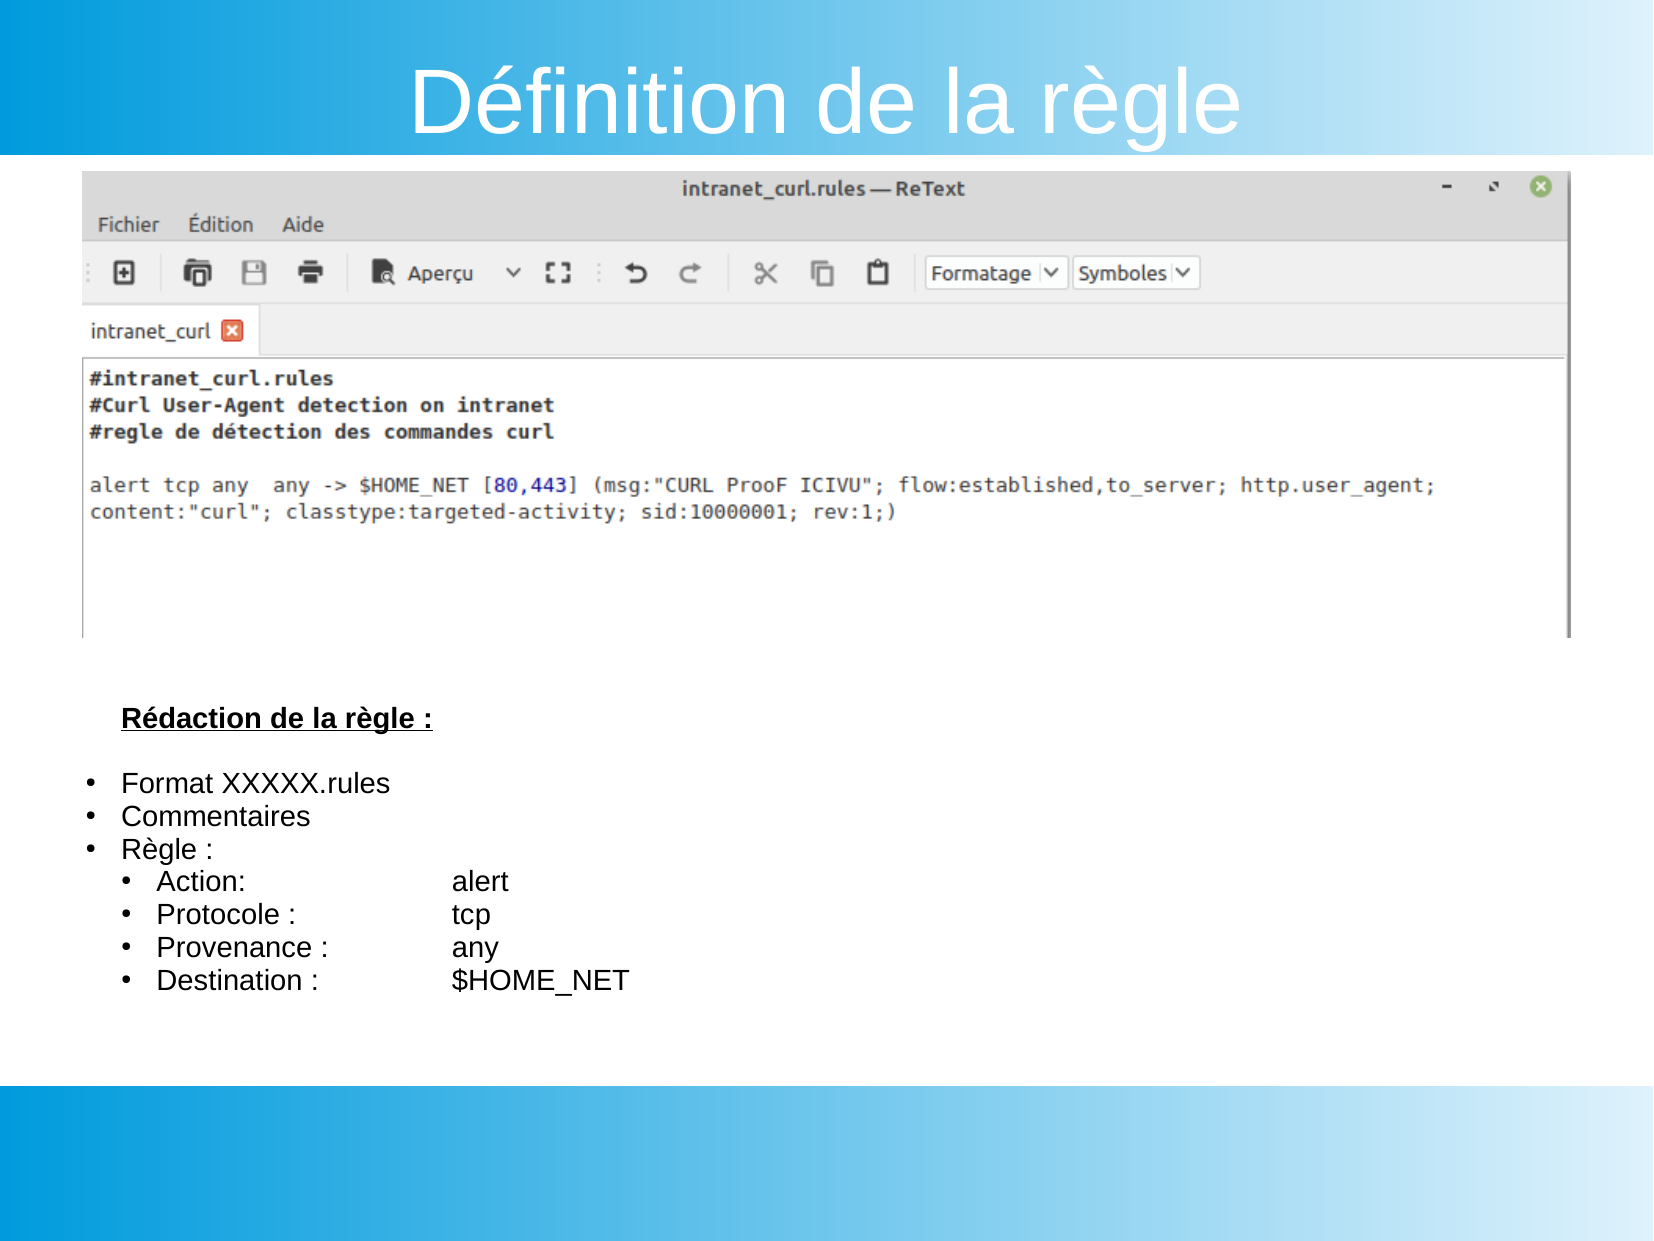

# Définition de la règle
Rédaction de la règle :
Format XXXXX.rules
Commentaires
Règle :
Action:			alert
Protocole :			tcp
Provenance :		any
Destination :		$HOME_NET